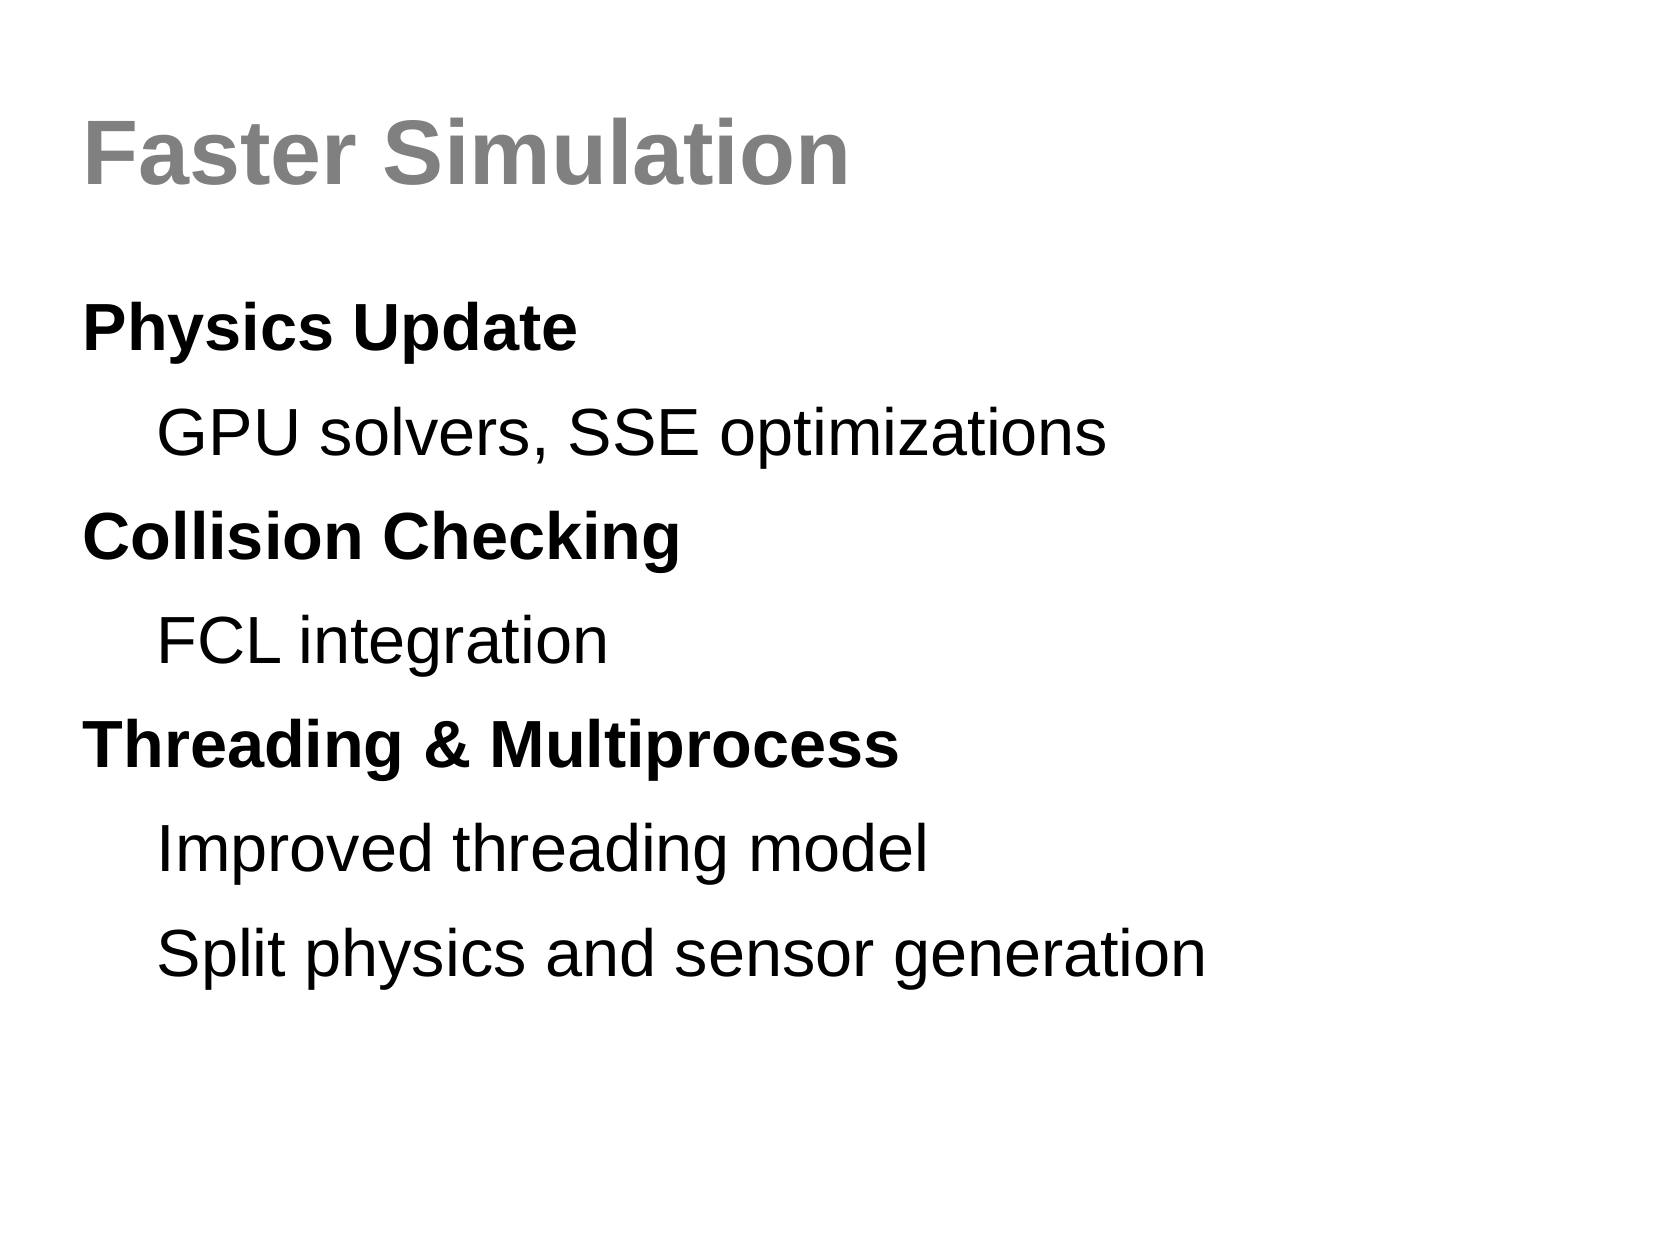

# Faster Simulation
Physics Update
 GPU solvers, SSE optimizations
Collision Checking
 FCL integration
Threading & Multiprocess
 Improved threading model
 Split physics and sensor generation